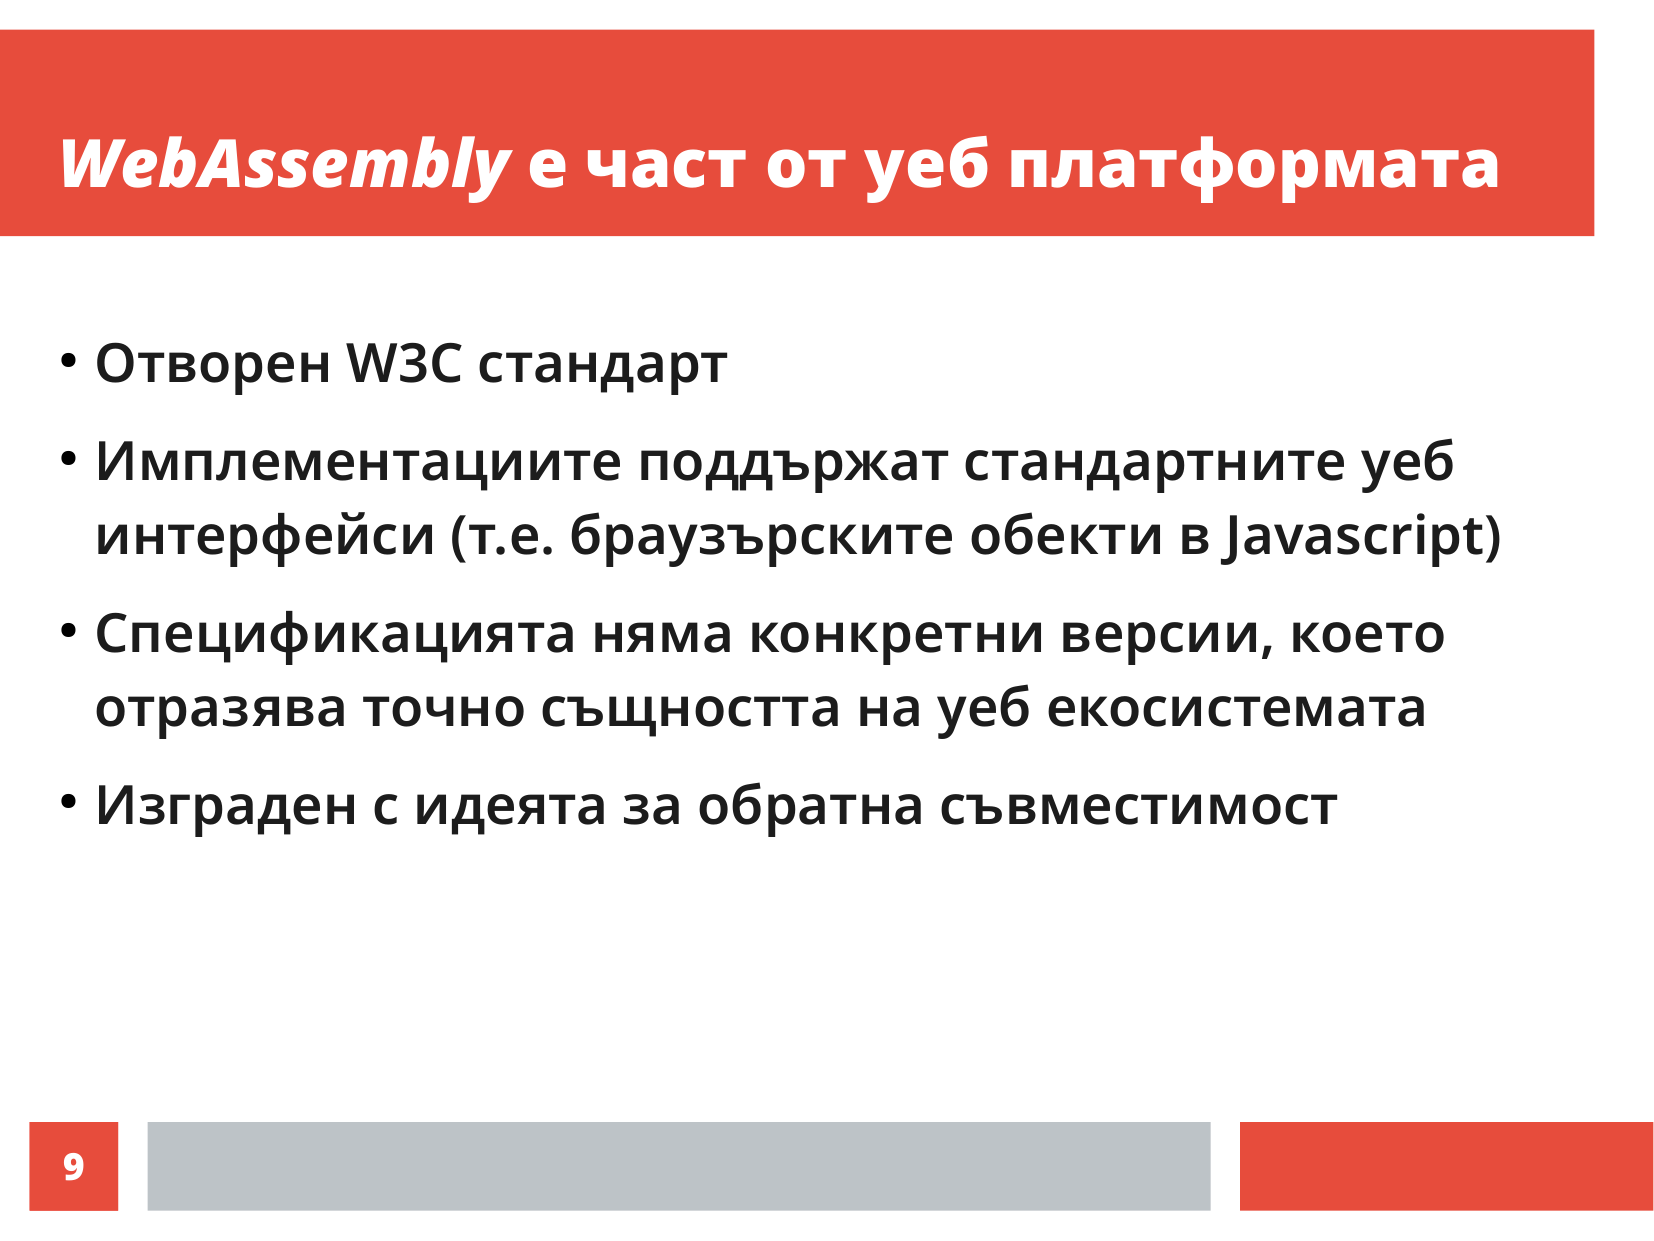

# WebAssembly е част от уеб платформата
Отворен W3C стандарт
Имплементациите поддържат стандартните уеб интерфейси (т.е. браузърските обекти в Javascript)
Спецификацията няма конкретни версии, което отразява точно същността на уеб екосистемата
Изграден с идеята за обратна съвместимост
9